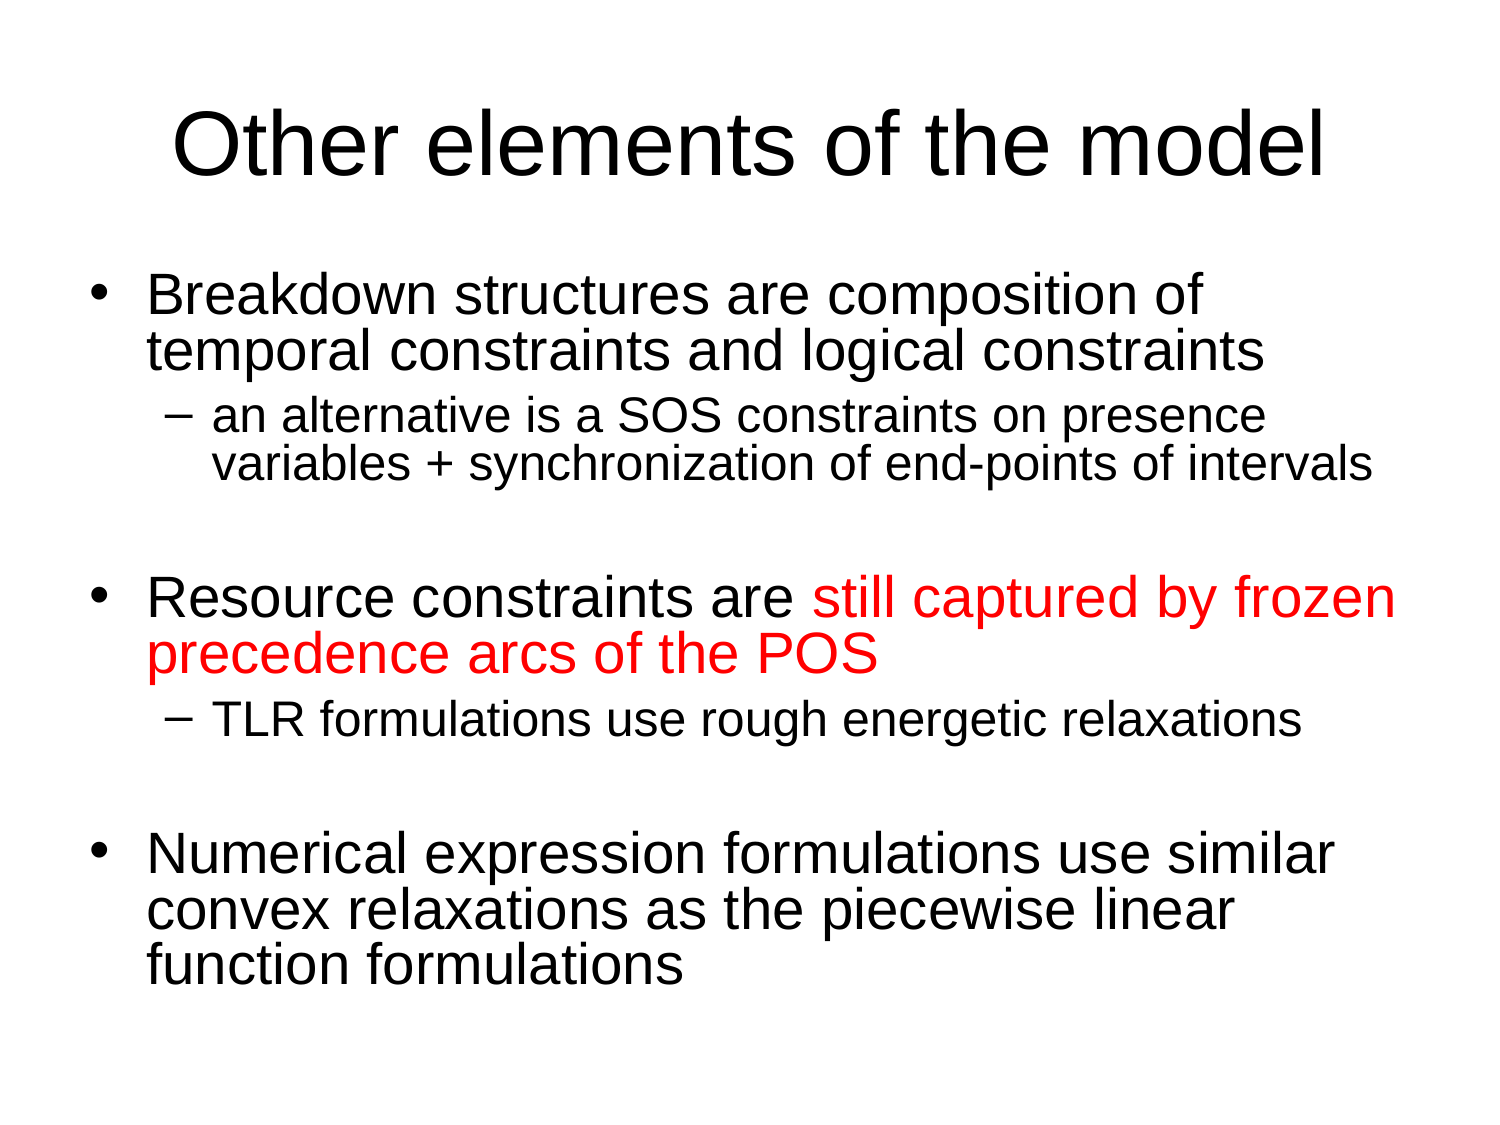

# Other elements of the model
Breakdown structures are composition of temporal constraints and logical constraints
an alternative is a SOS constraints on presence variables + synchronization of end-points of intervals
Resource constraints are still captured by frozen precedence arcs of the POS
TLR formulations use rough energetic relaxations
Numerical expression formulations use similar convex relaxations as the piecewise linear function formulations